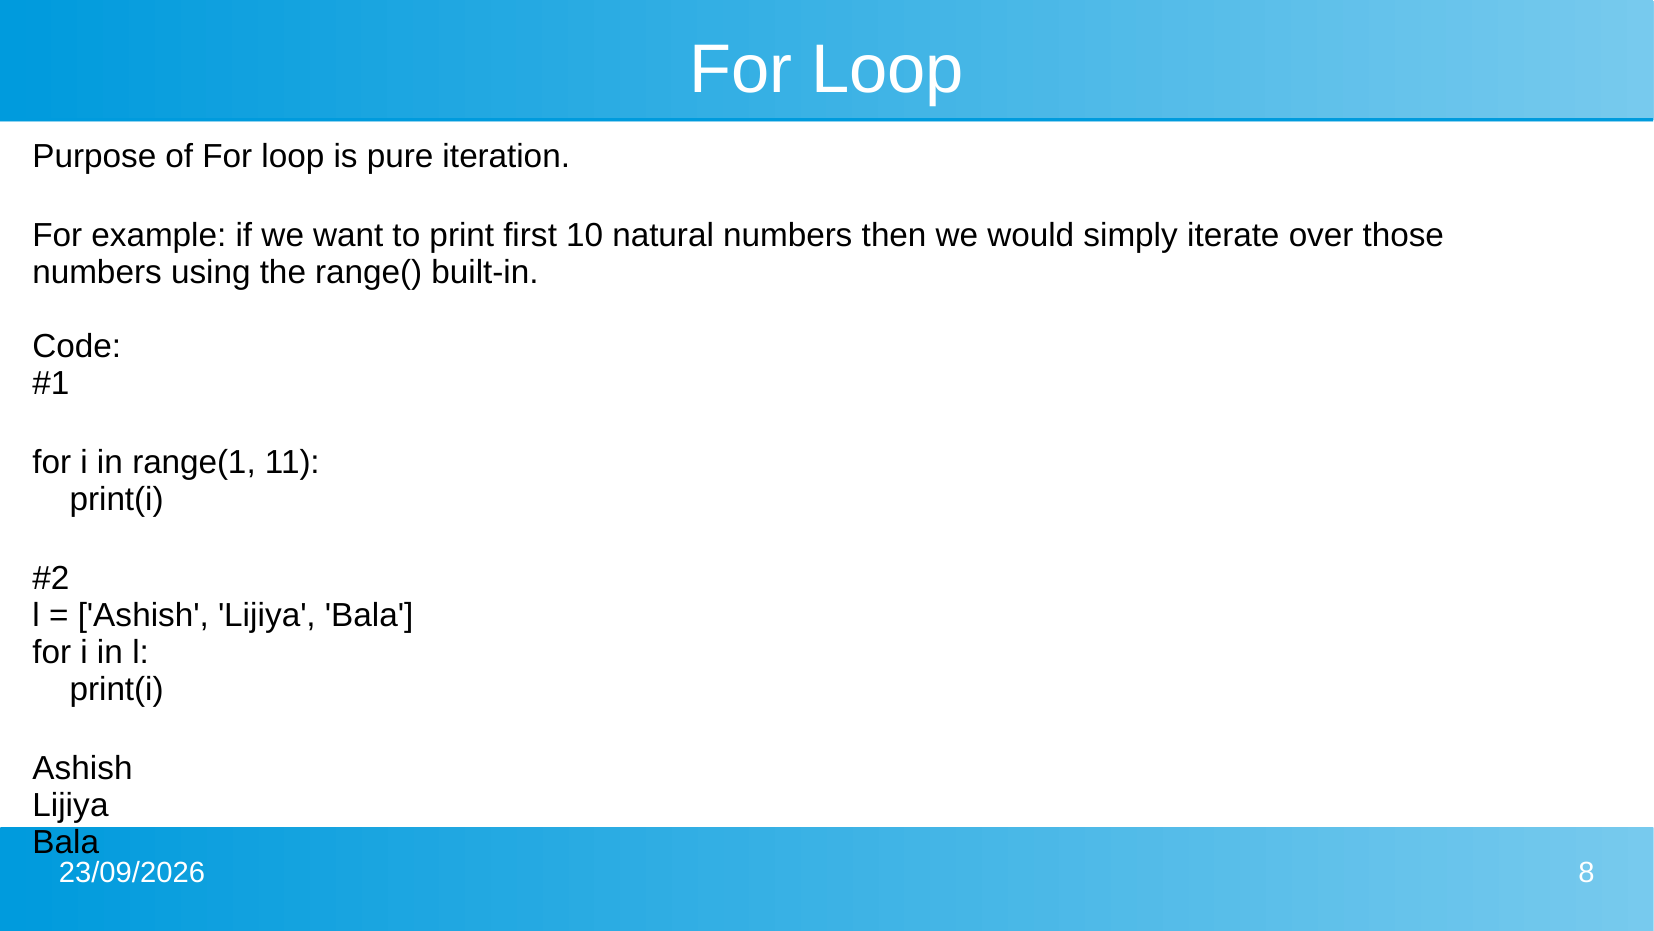

# For Loop
Purpose of For loop is pure iteration.
For example: if we want to print first 10 natural numbers then we would simply iterate over those numbers using the range() built-in.
Code:
#1
for i in range(1, 11):
 print(i)
#2
l = ['Ashish', 'Lijiya', 'Bala']
for i in l:
 print(i)
Ashish
Lijiya
Bala
8